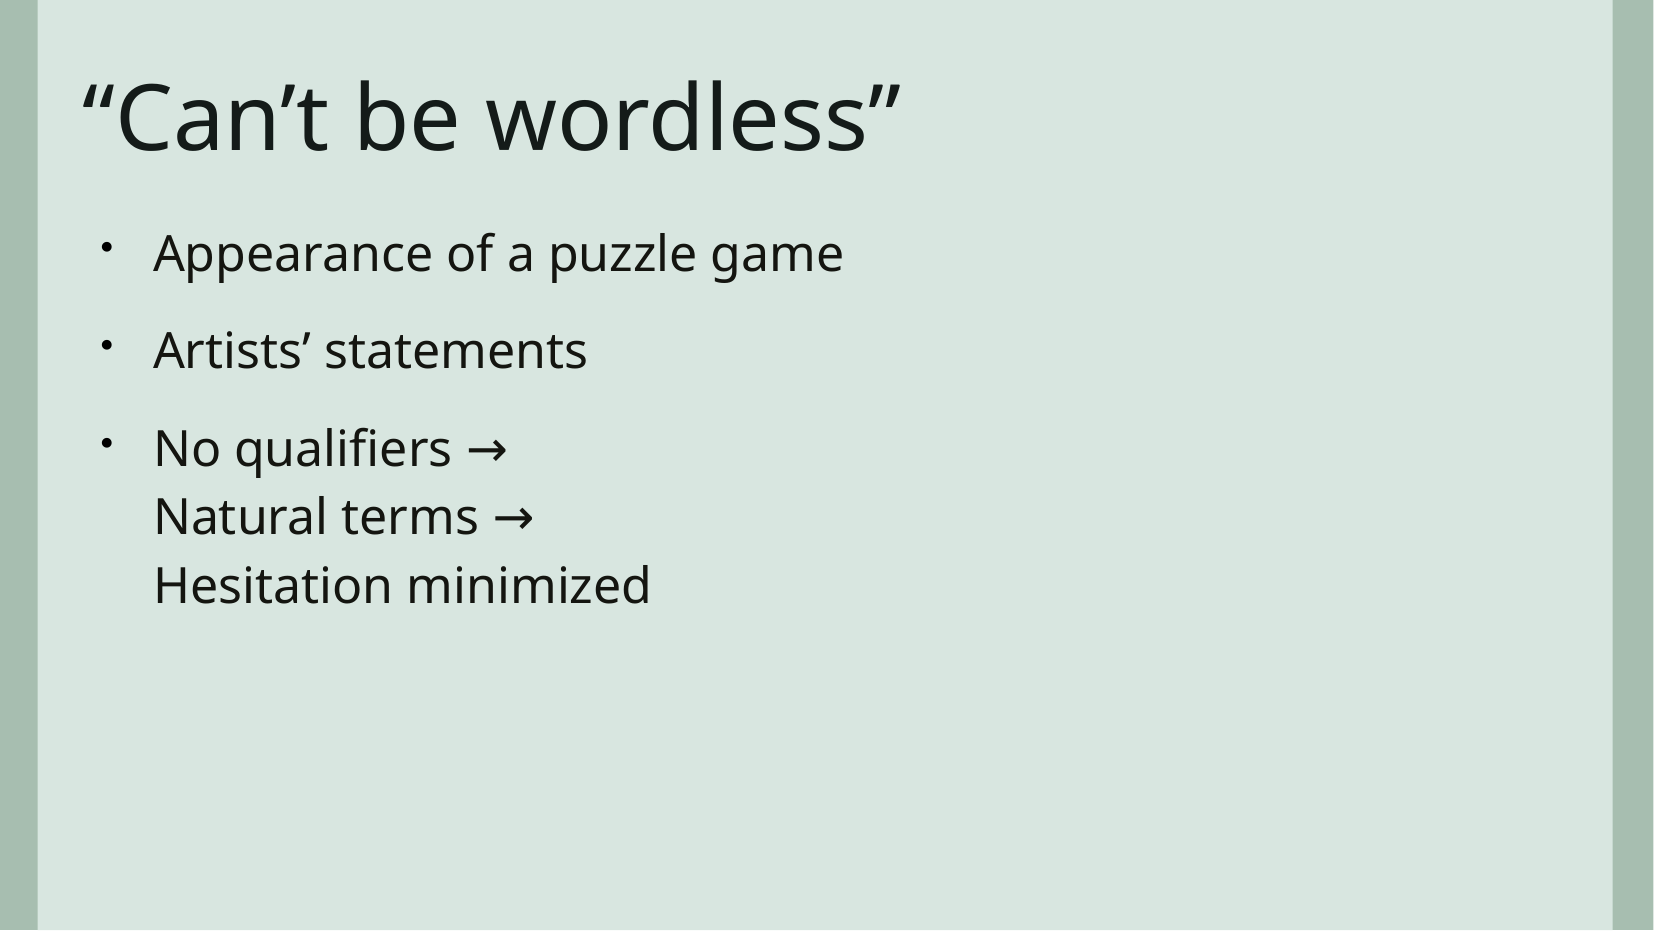

# “Can’t be wordless”
Appearance of a puzzle game
Artists’ statements
No qualifiers →
Natural terms →
Hesitation minimized